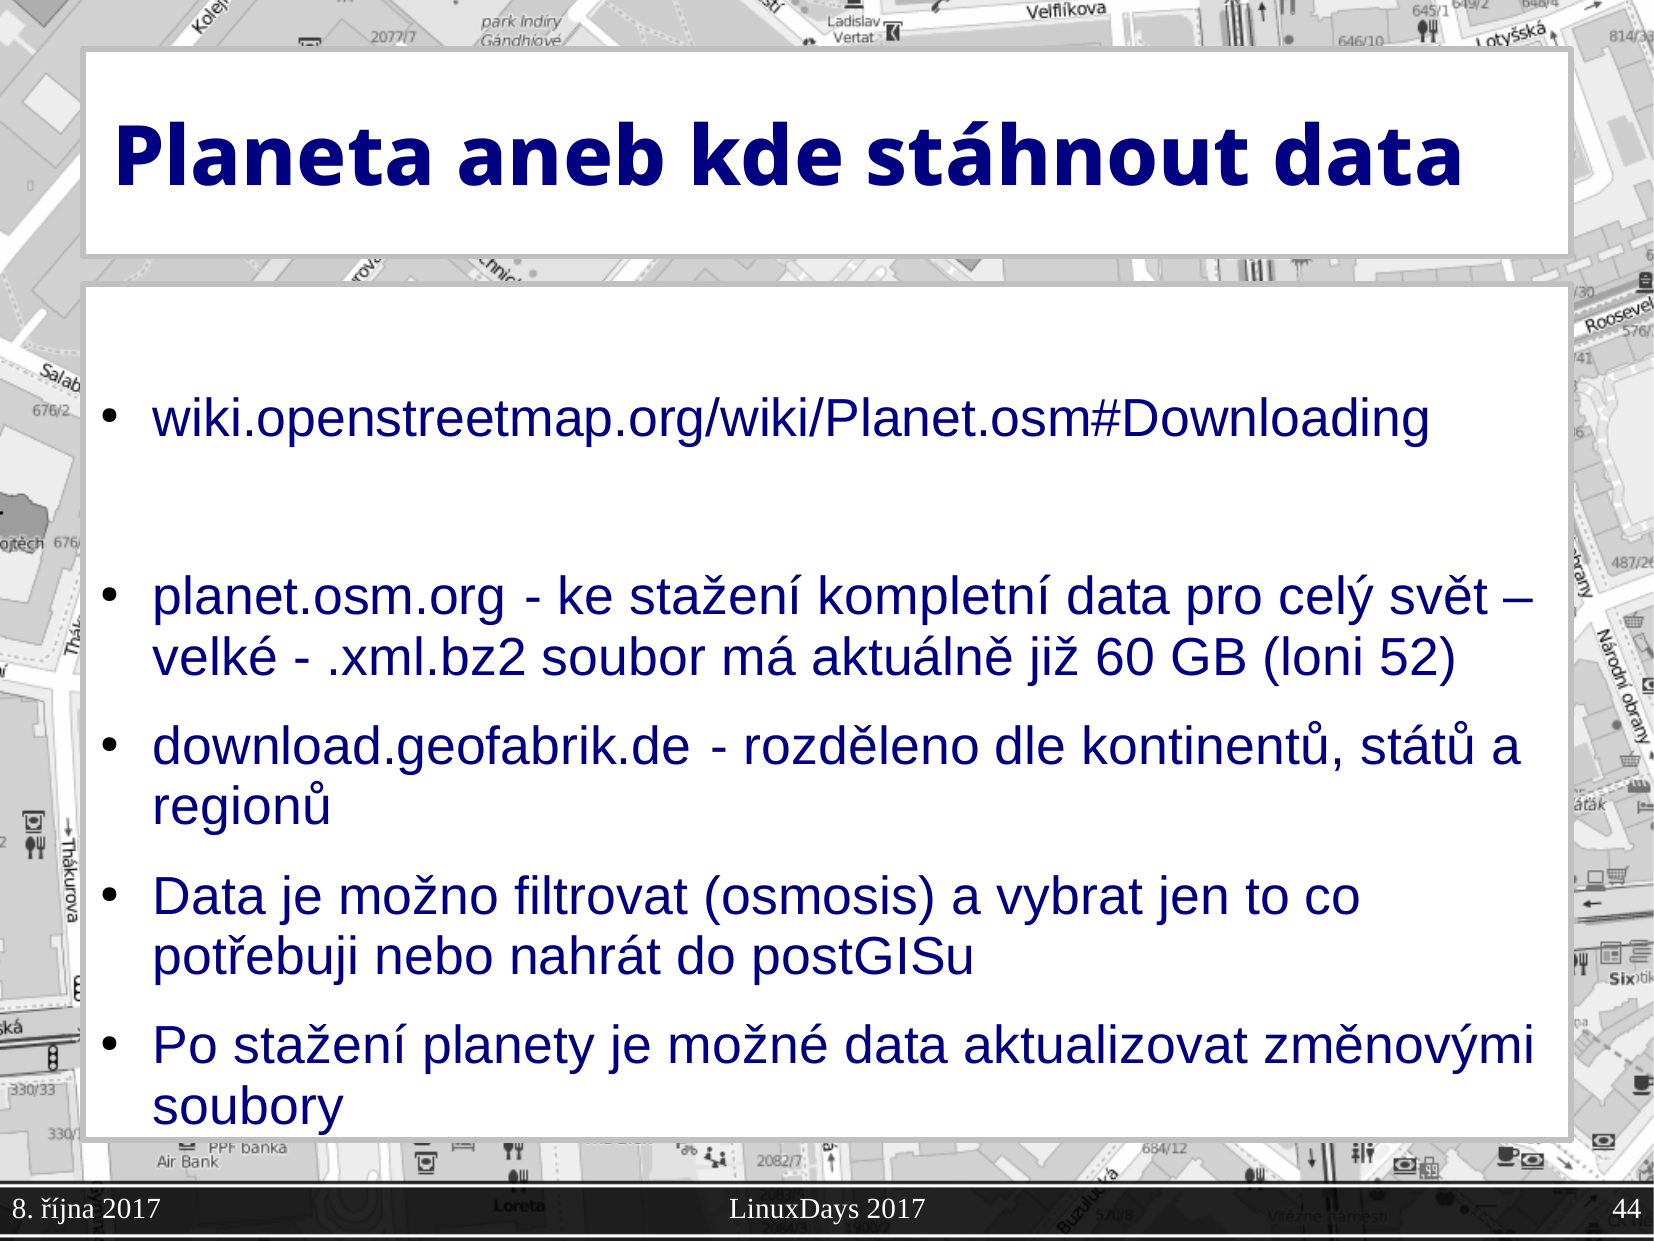

# Planeta aneb kde stáhnout data
wiki.openstreetmap.org/wiki/Planet.osm#Downloading
planet.osm.org - ke stažení kompletní data pro celý svět – velké - .xml.bz2 soubor má aktuálně již 60 GB (loni 52)
download.geofabrik.de - rozděleno dle kontinentů, států a regionů
Data je možno filtrovat (osmosis) a vybrat jen to co potřebuji nebo nahrát do postGISu
Po stažení planety je možné data aktualizovat změnovými soubory
18. listopadu 2015
Marián Kyral - GISday 2015, Praha
44